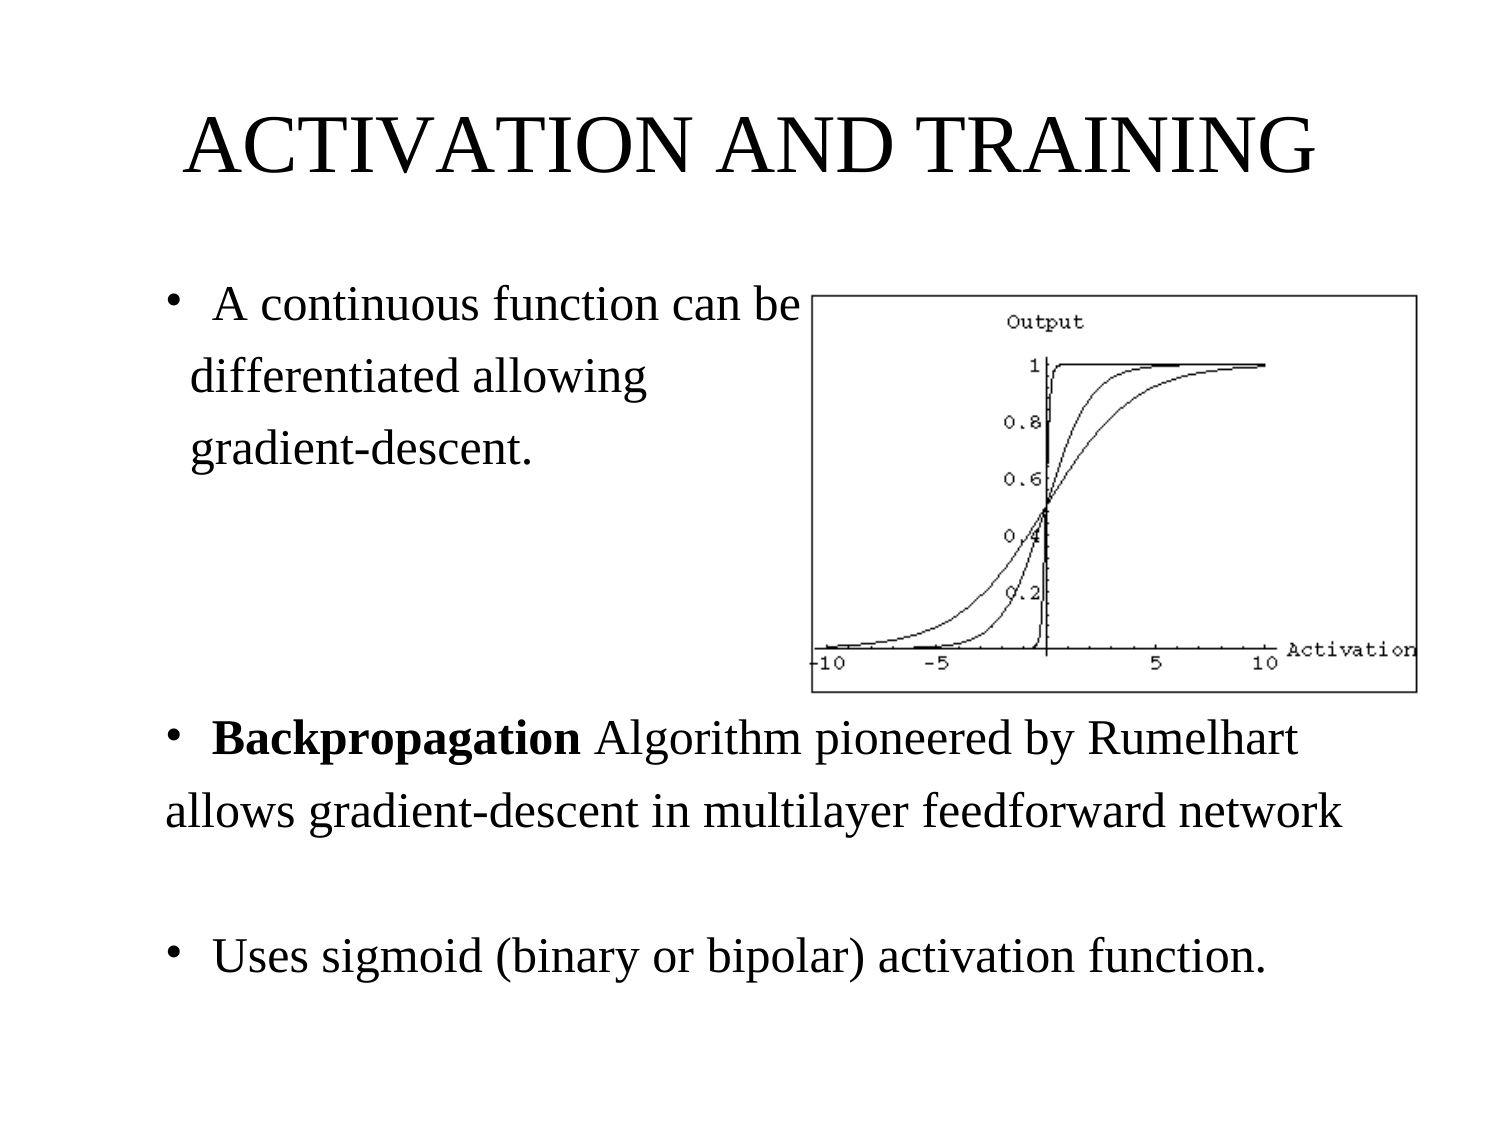

# ACTIVATION AND TRAINING
A continuous function can be
 differentiated allowing
 gradient-descent.
Backpropagation Algorithm pioneered by Rumelhart
allows gradient-descent in multilayer feedforward network
Uses sigmoid (binary or bipolar) activation function.